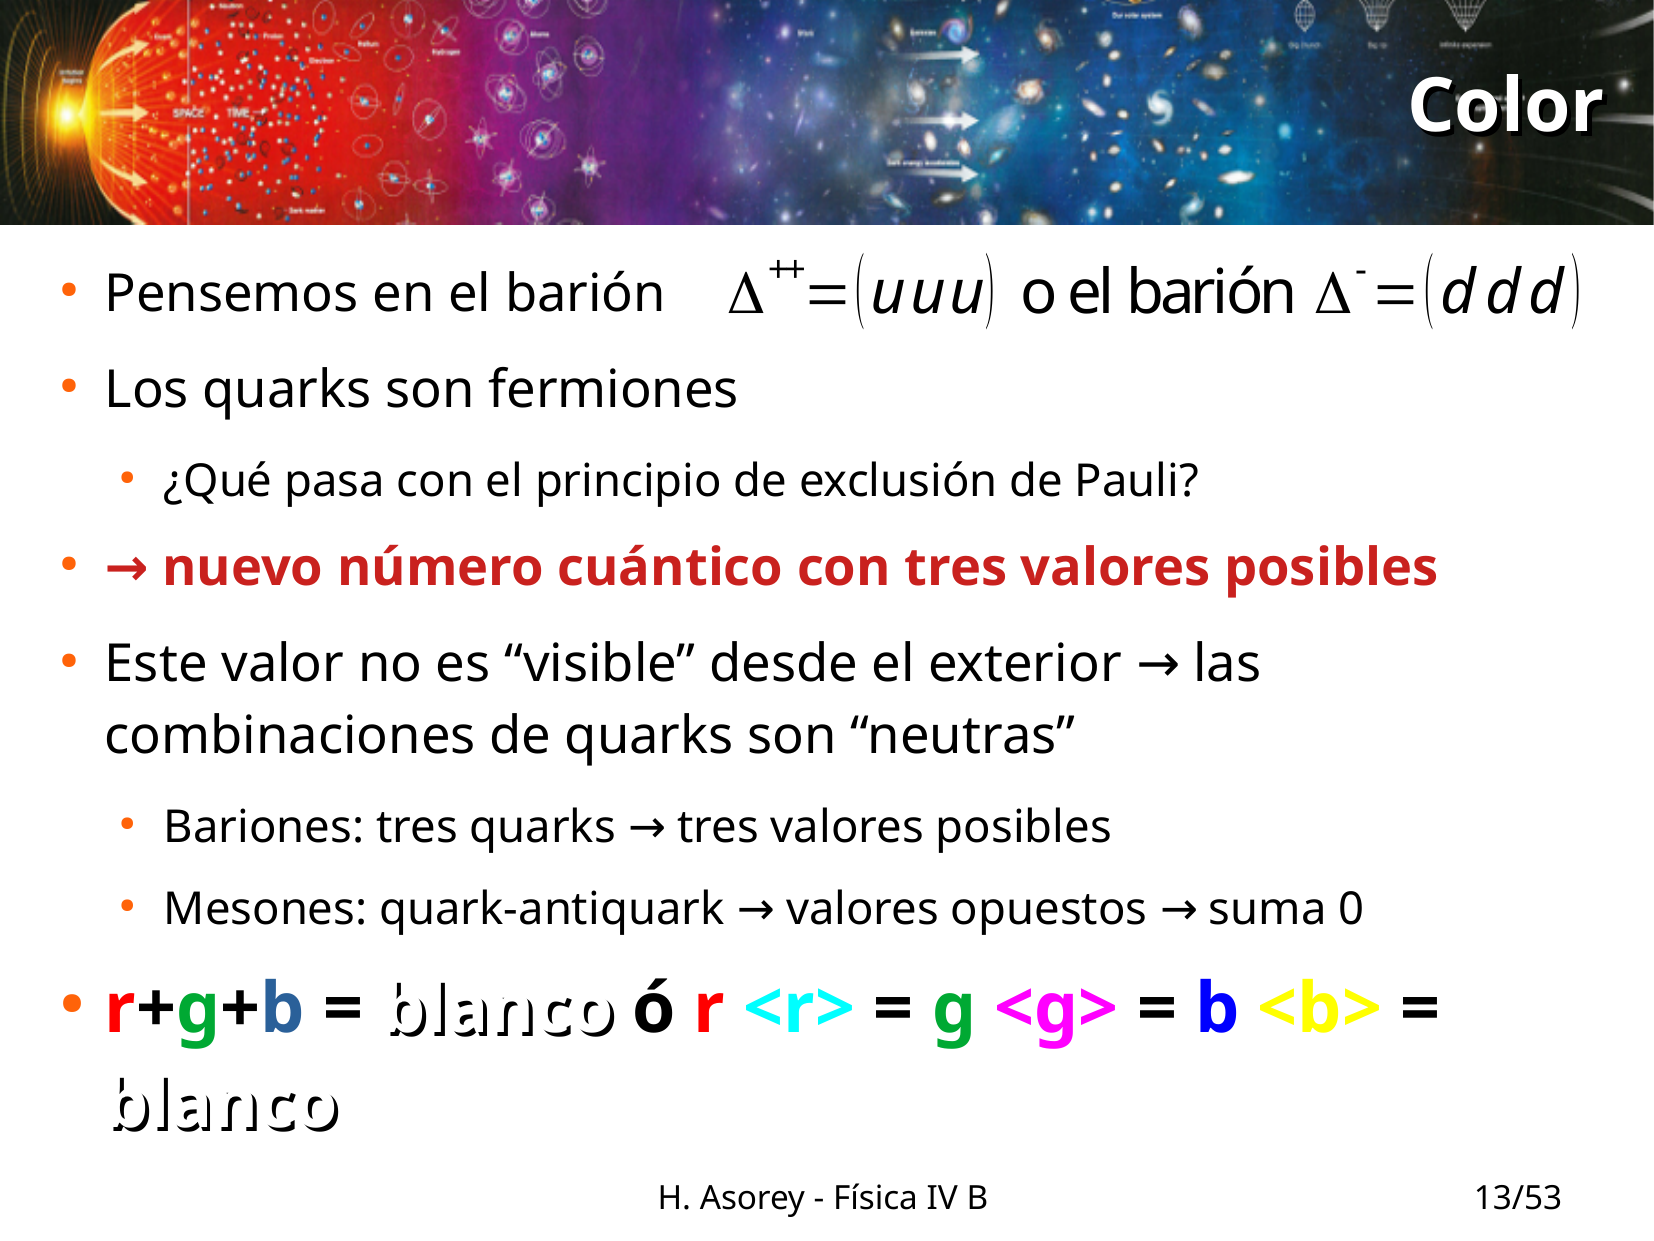

# Color
Pensemos en el barión
Los quarks son fermiones
¿Qué pasa con el principio de exclusión de Pauli?
→ nuevo número cuántico con tres valores posibles
Este valor no es “visible” desde el exterior → las combinaciones de quarks son “neutras”
Bariones: tres quarks → tres valores posibles
Mesones: quark-antiquark → valores opuestos → suma 0
r+g+b = blanco ó r <r> = g <g> = b <b> = blanco
H. Asorey - Física IV B
13